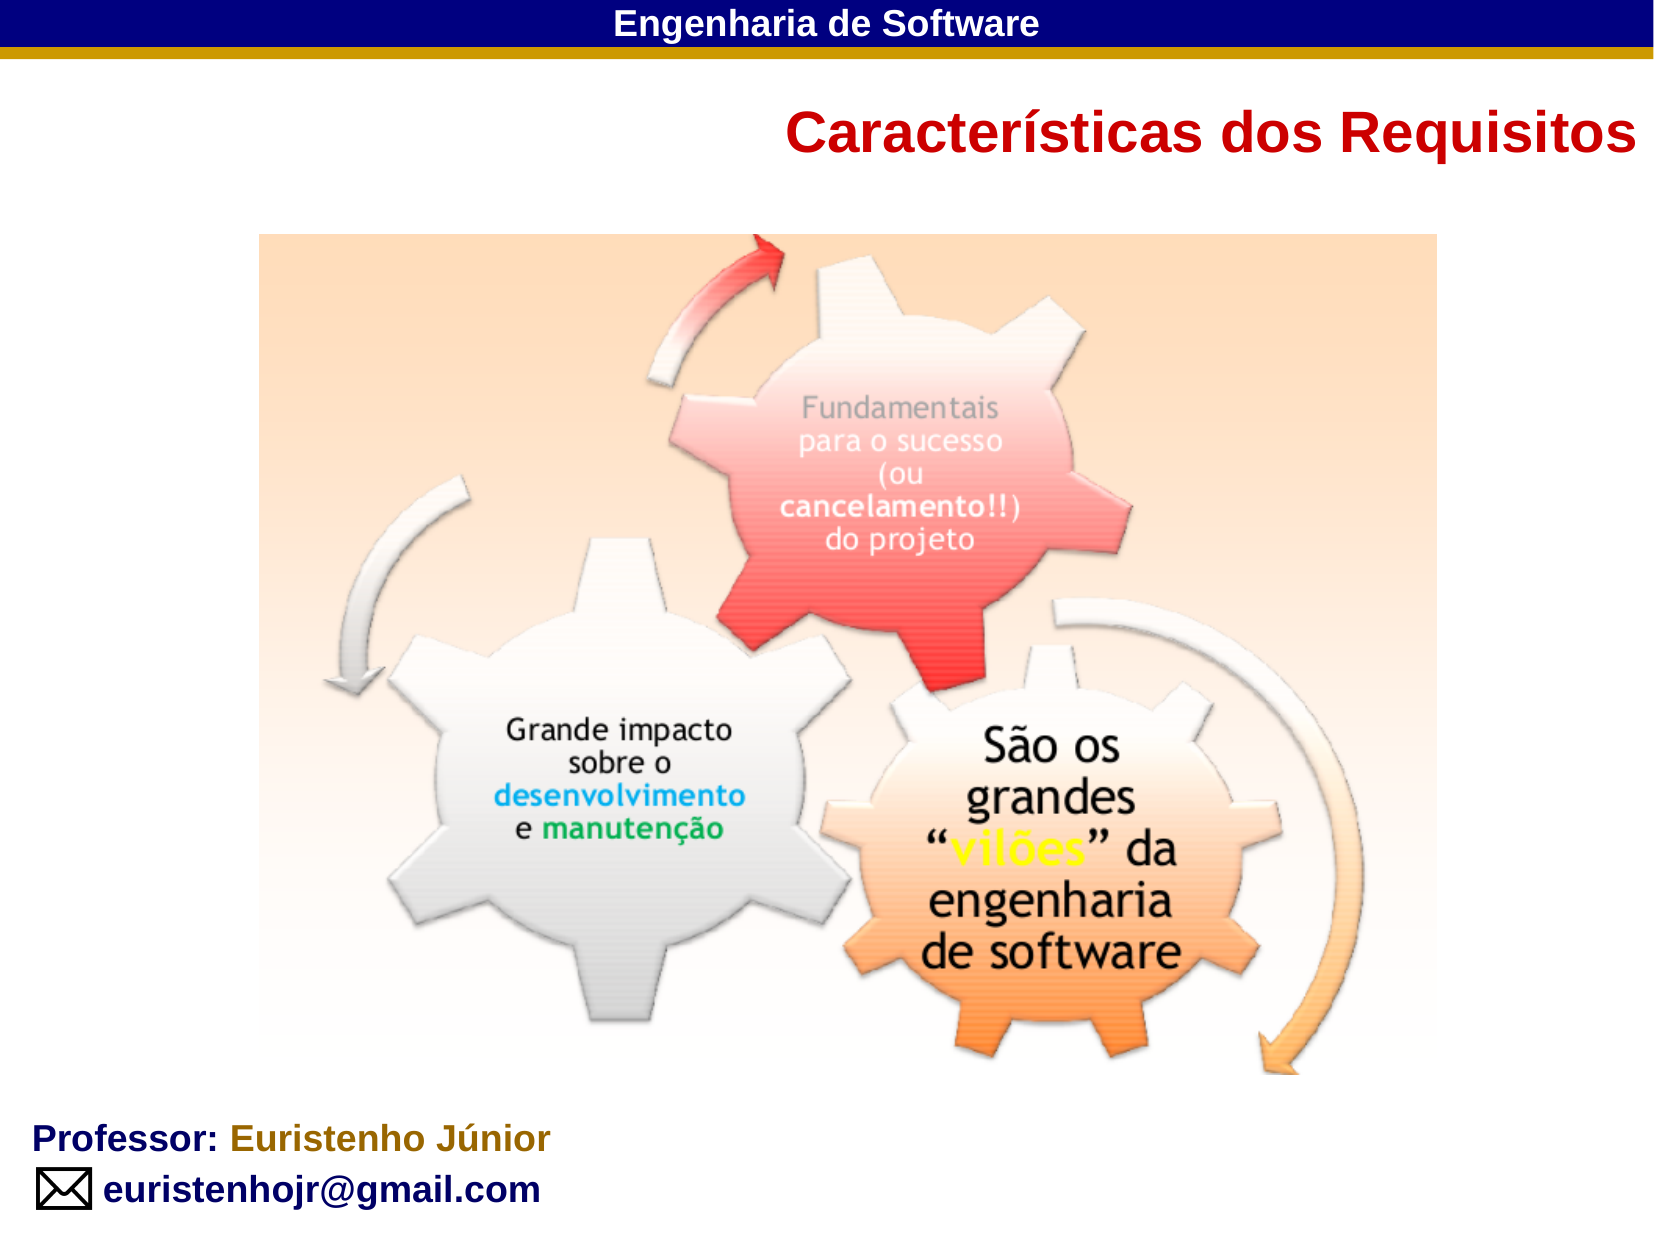

Engenharia de Software
Características dos Requisitos
Professor: Euristenho Júnior
euristenhojr@gmail.com